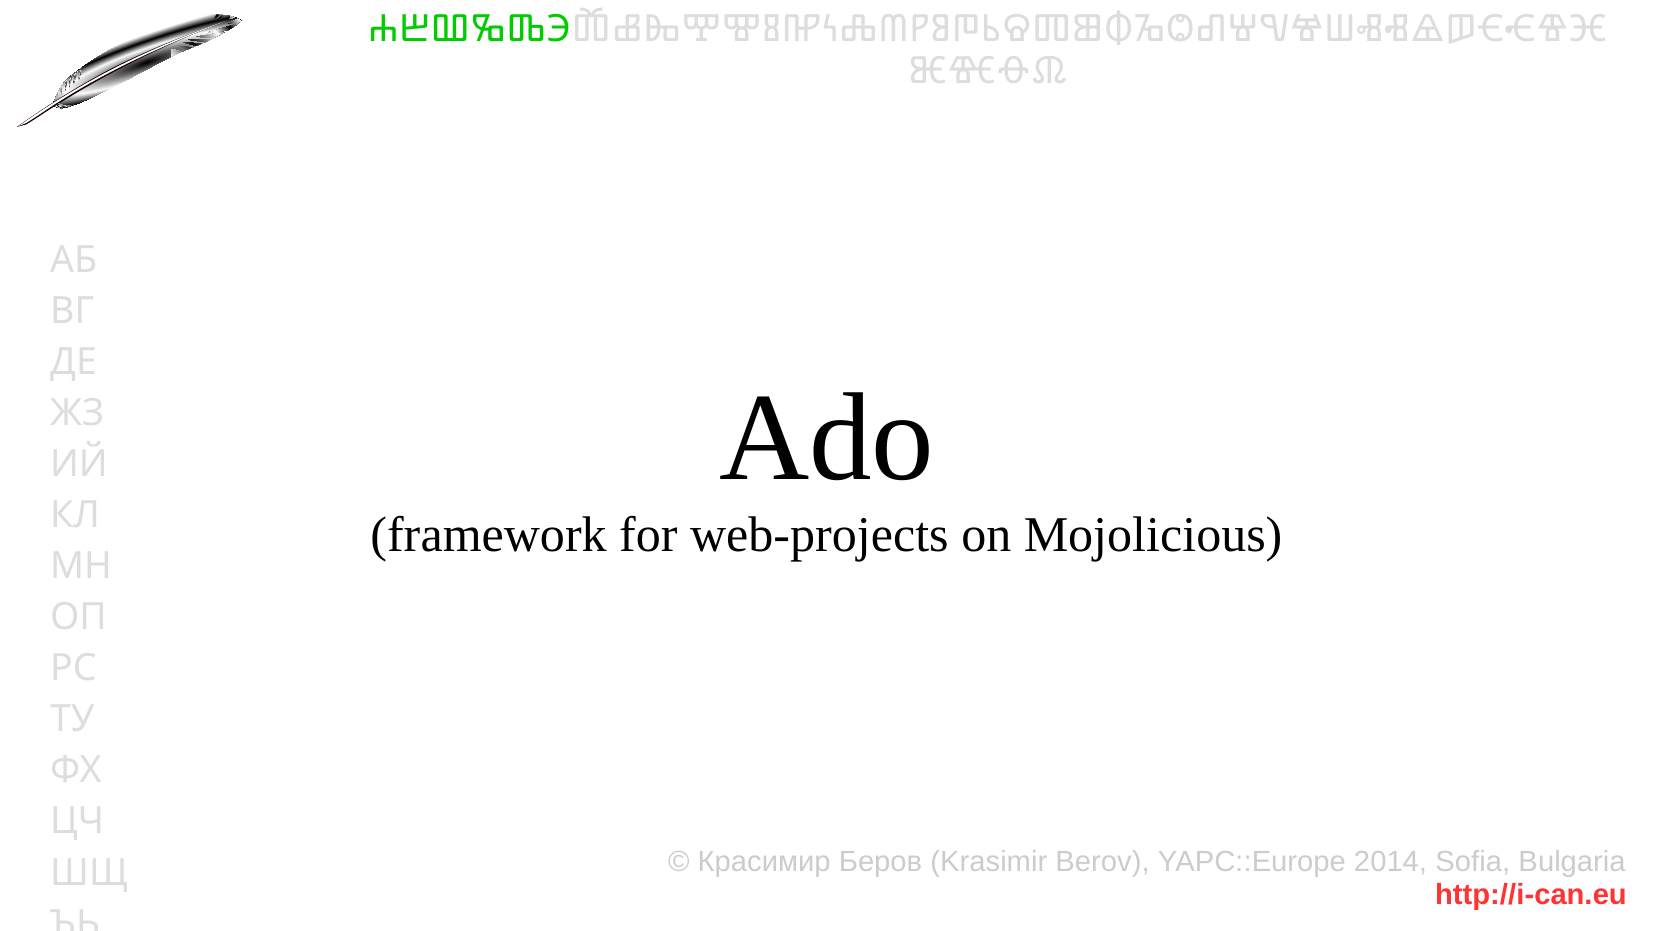

#
Ado
(framework for web-projects on Mojolicious)